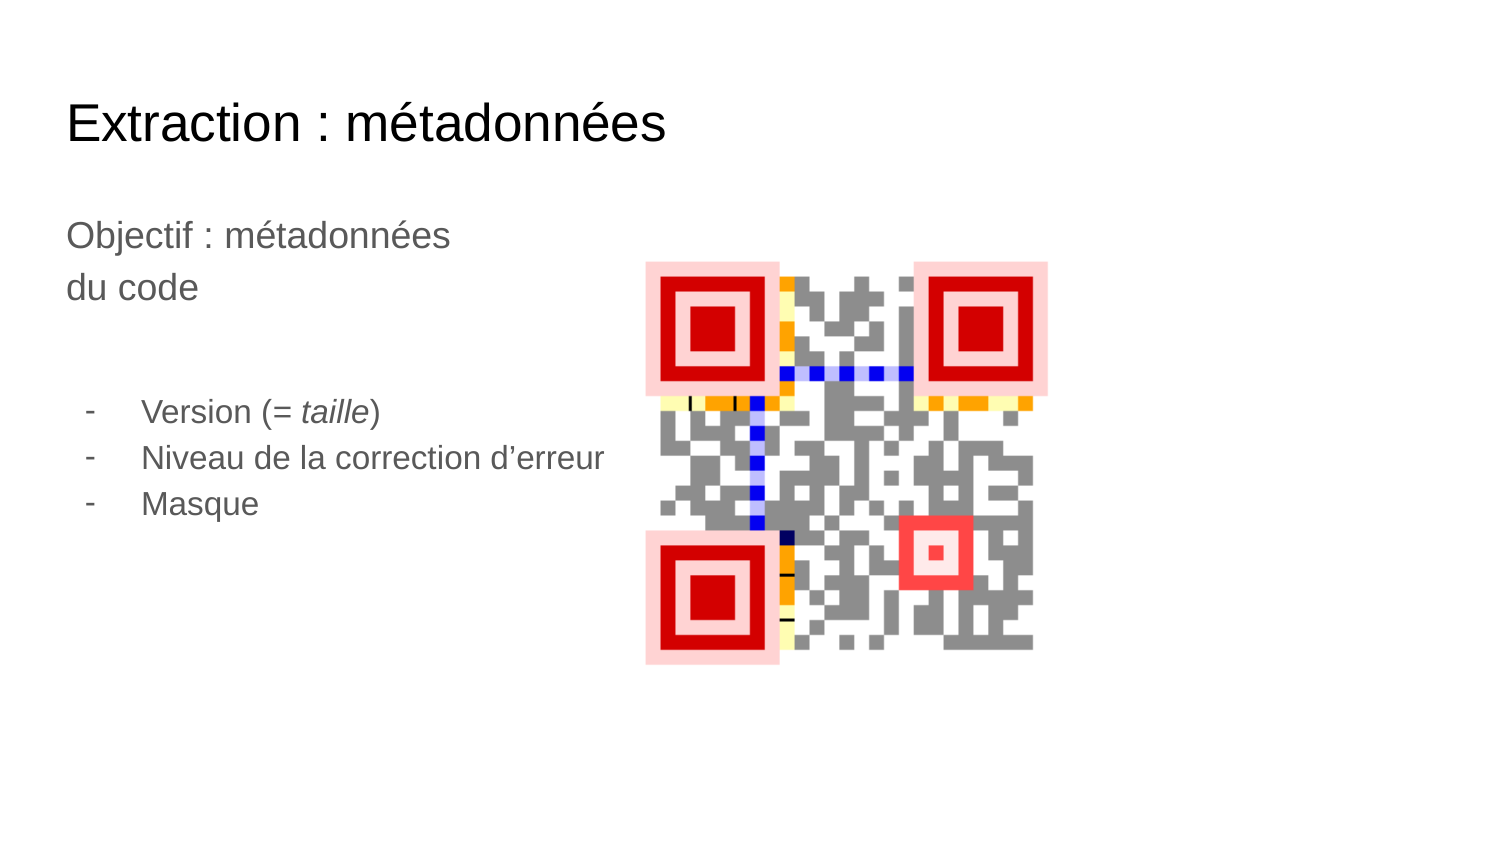

# Extraction : métadonnées
Objectif : métadonnées
du code
Version (= taille)
Niveau de la correction d’erreur
Masque